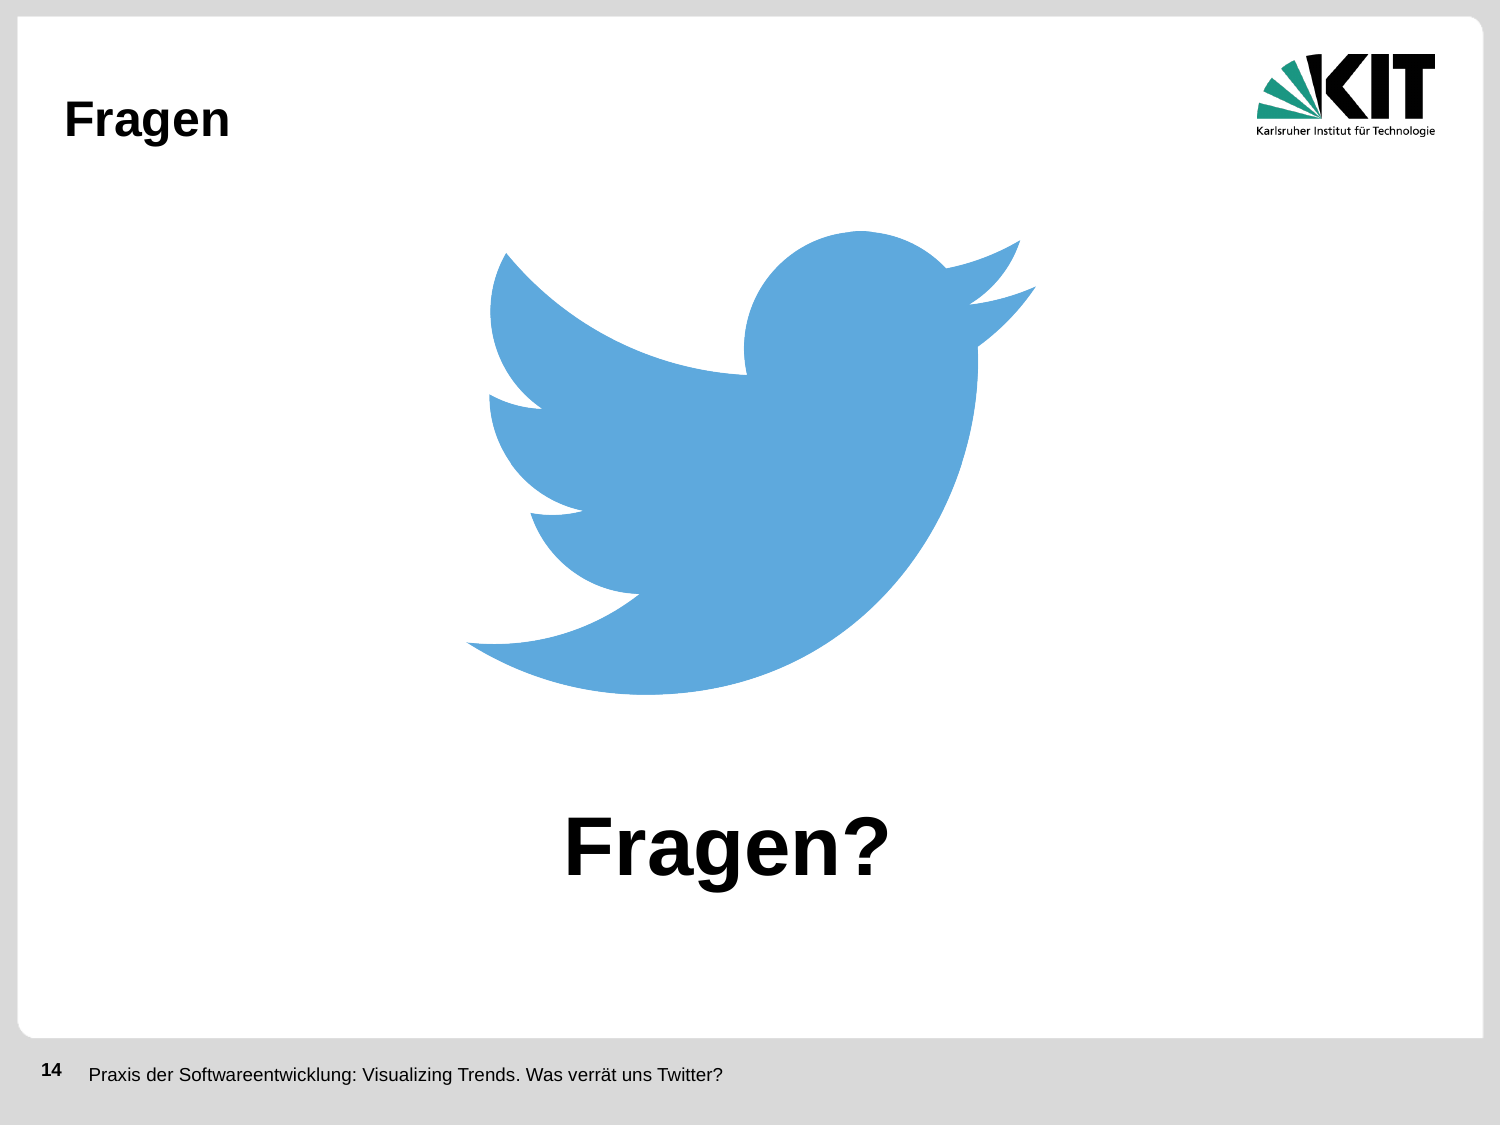

# Fragen
Fragen?
Praxis der Softwareentwicklung: Visualizing Trends. Was verrät uns Twitter?